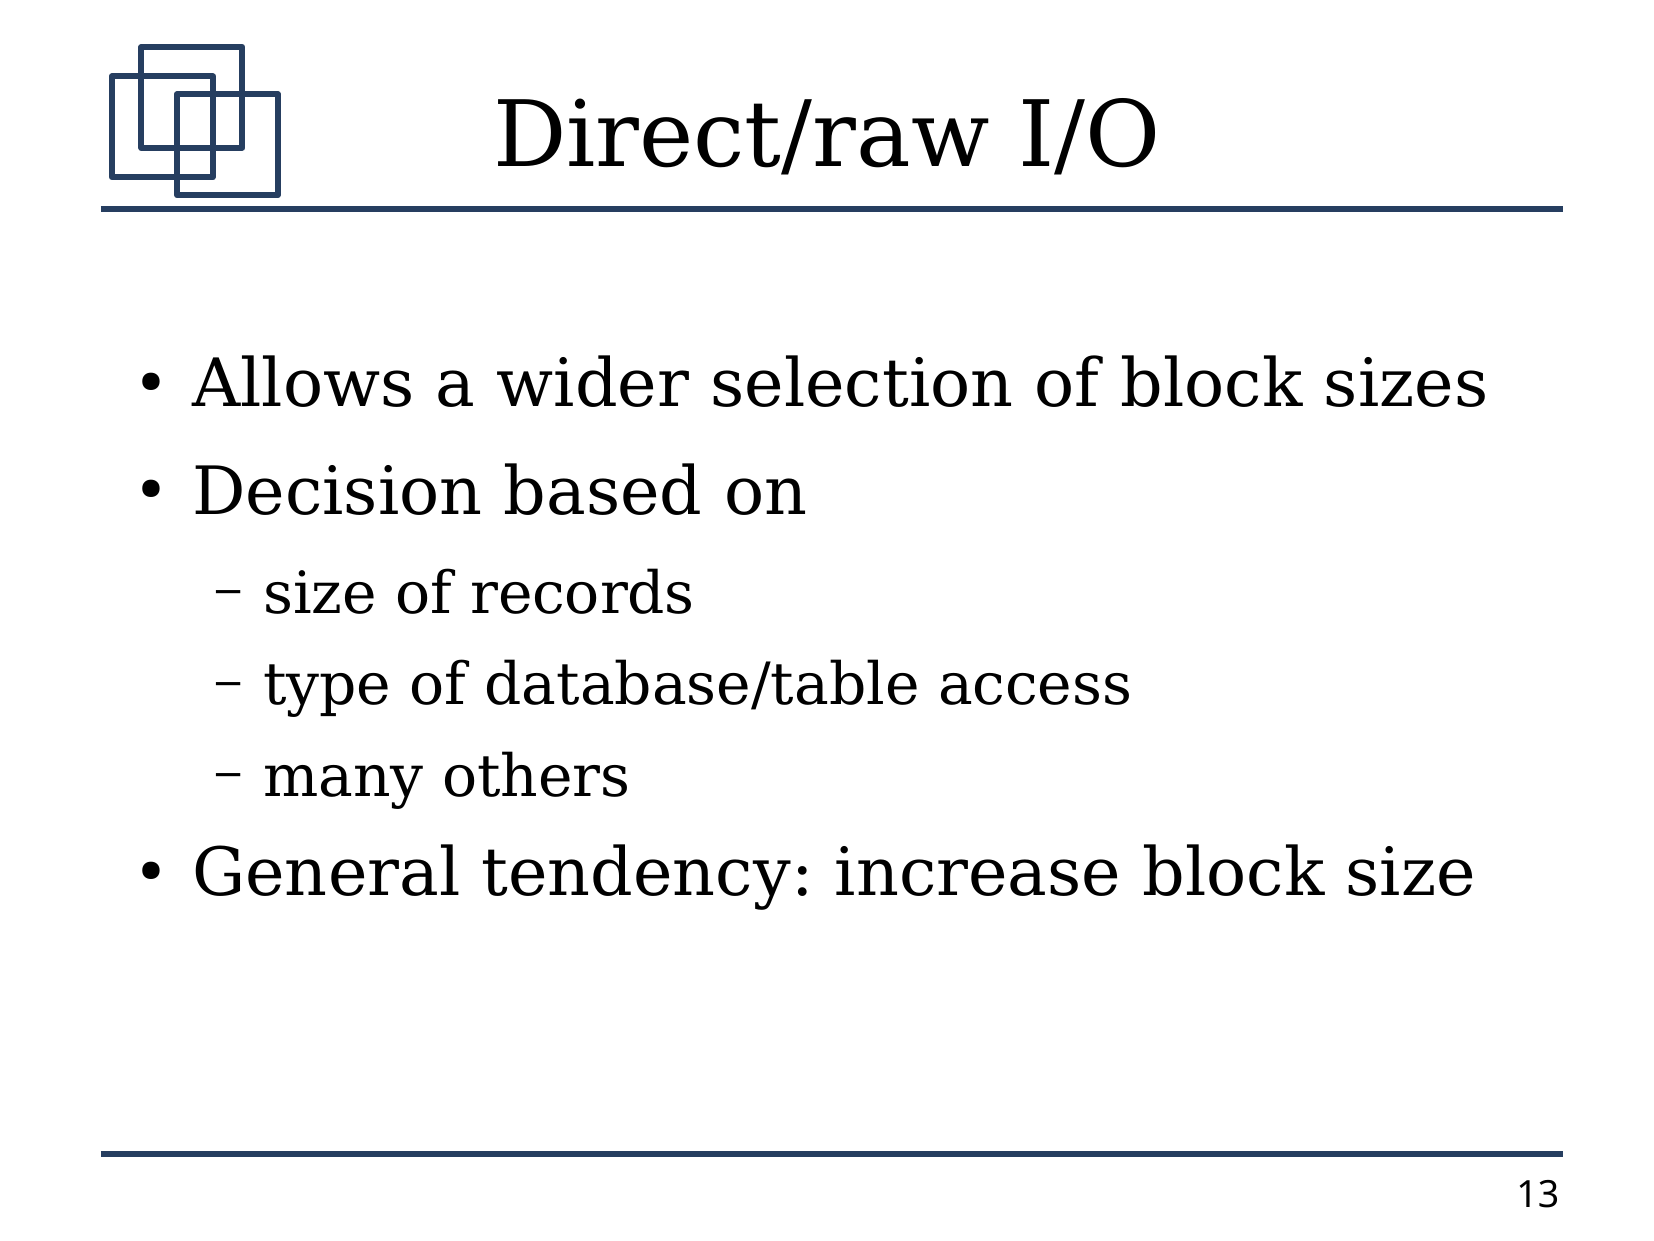

# Direct/raw I/O
Allows a wider selection of block sizes
Decision based on
size of records
type of database/table access
many others
General tendency: increase block size